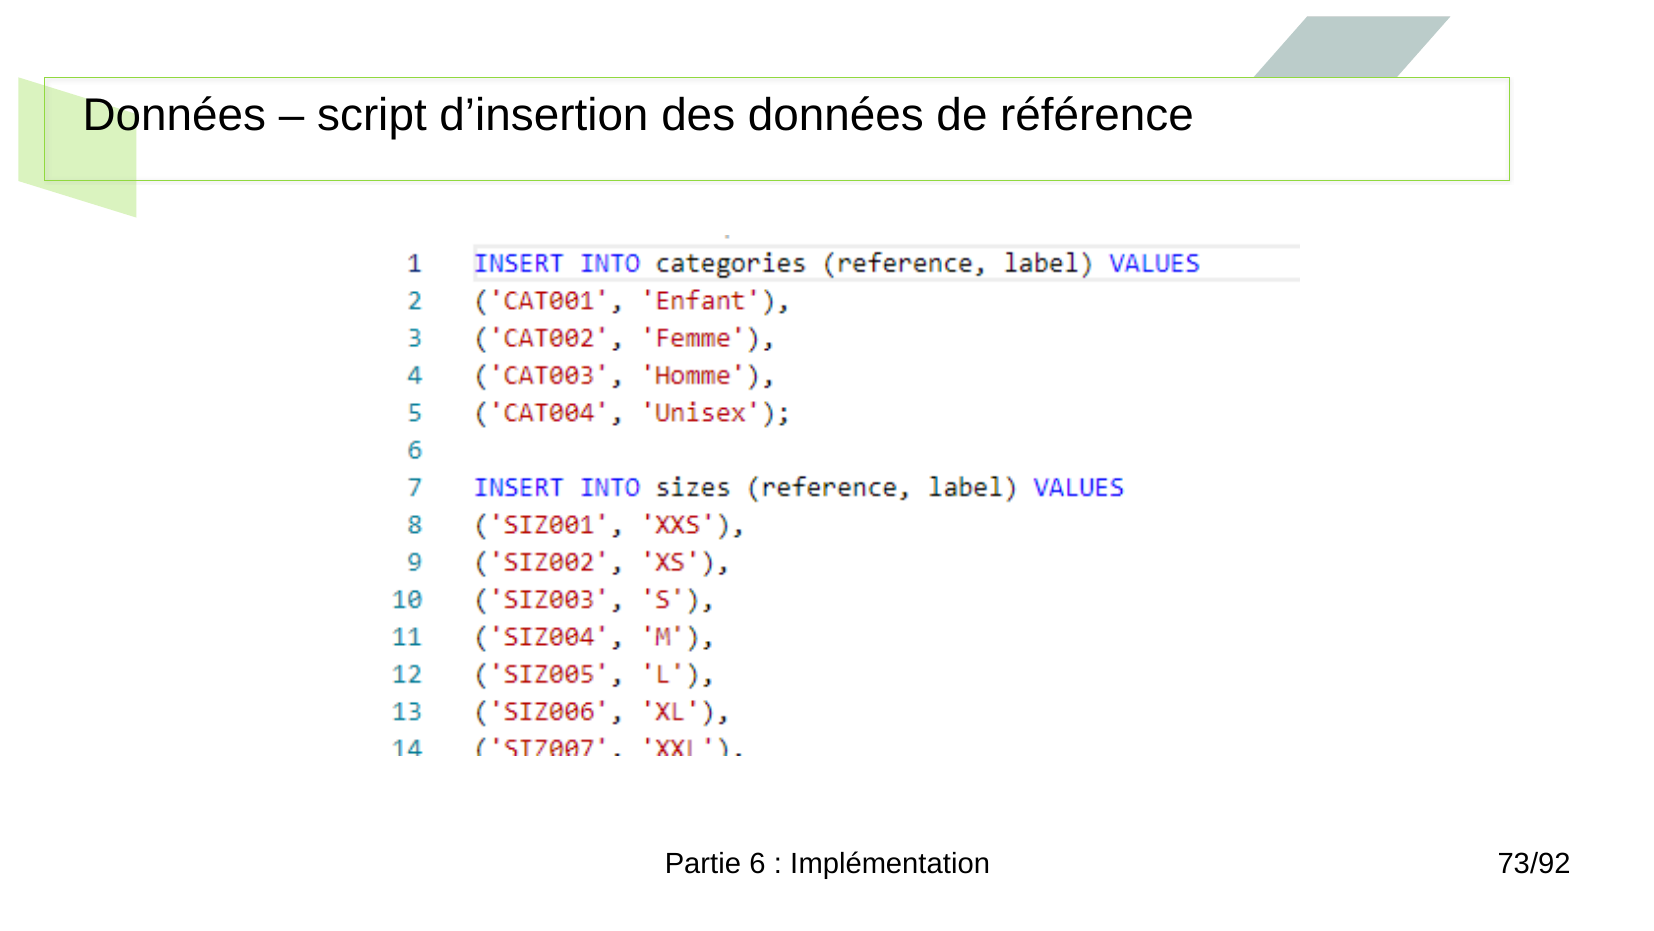

# Données – script d’insertion des données de référence
Partie 6 : Implémentation
73